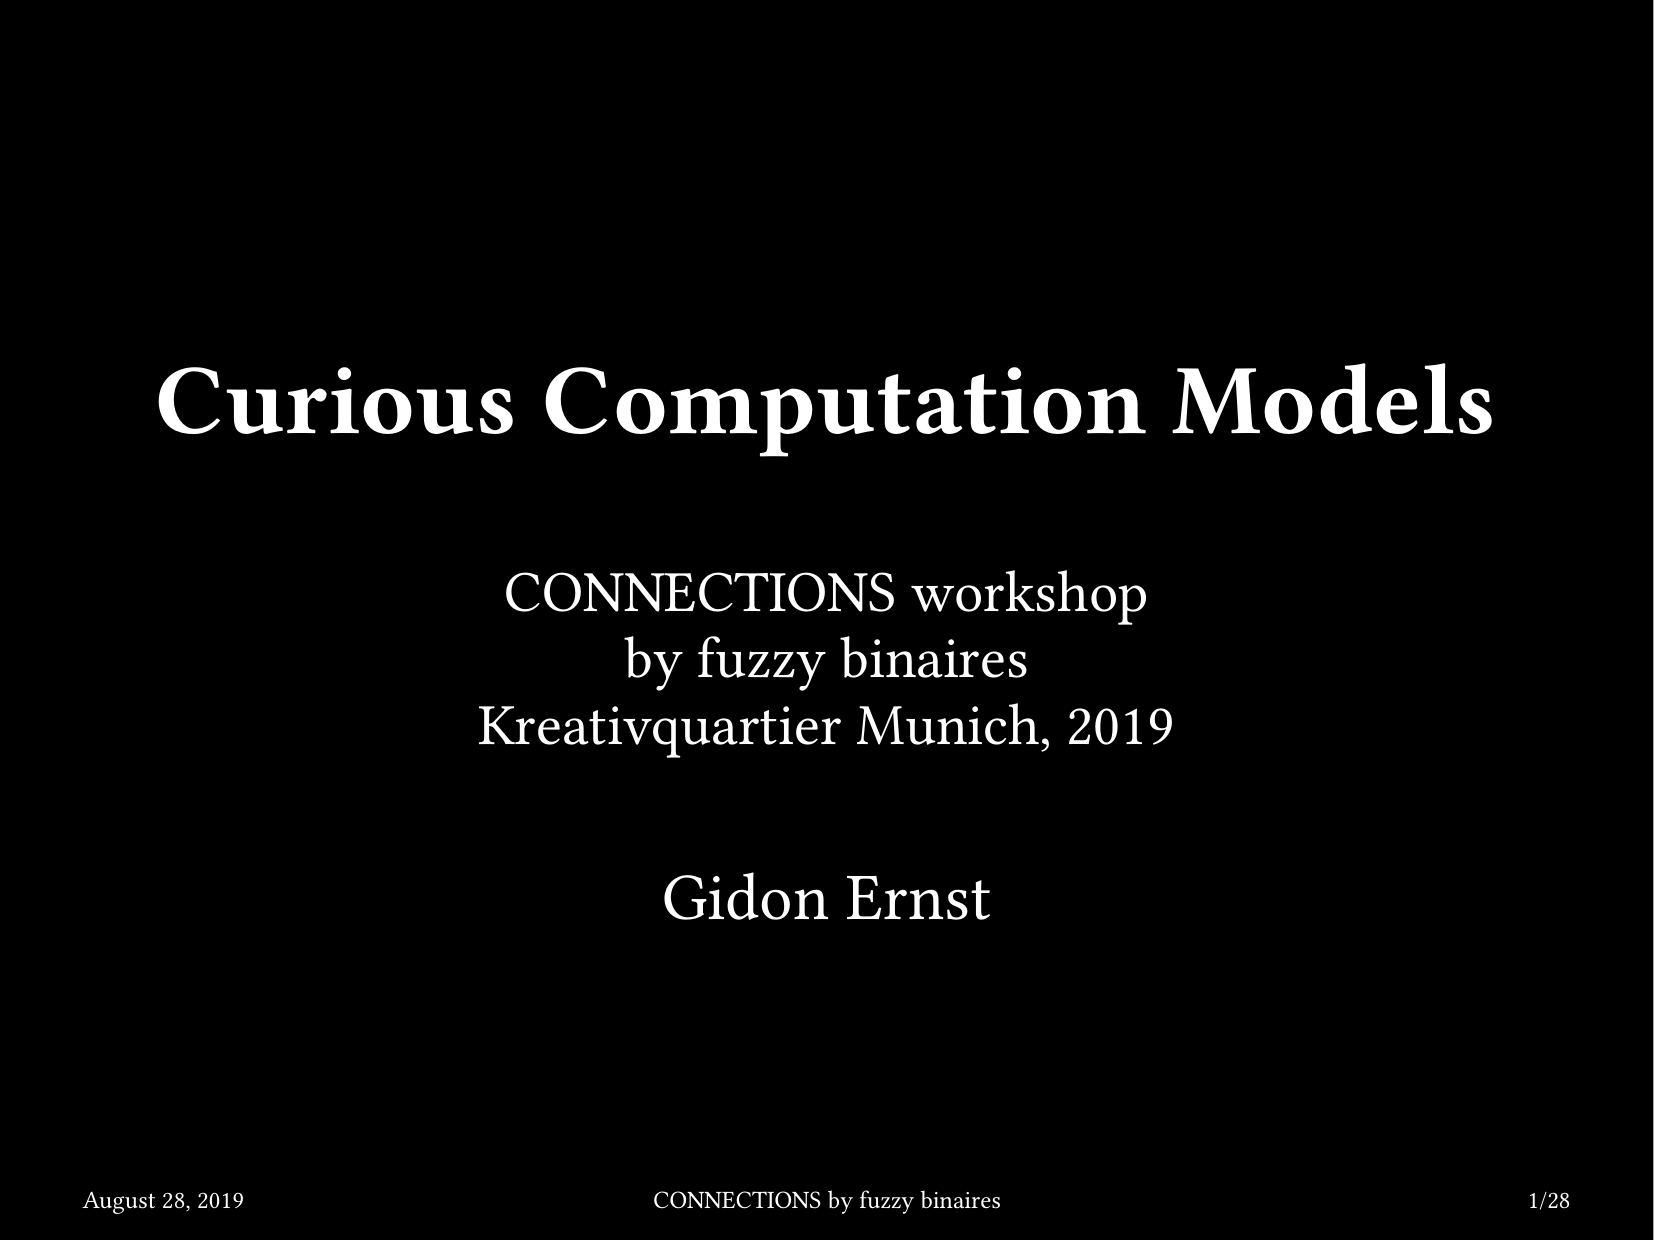

# Curious Computation Models
CONNECTIONS workshop
by fuzzy binaires
Kreativquartier Munich, 2019
Gidon Ernst
1